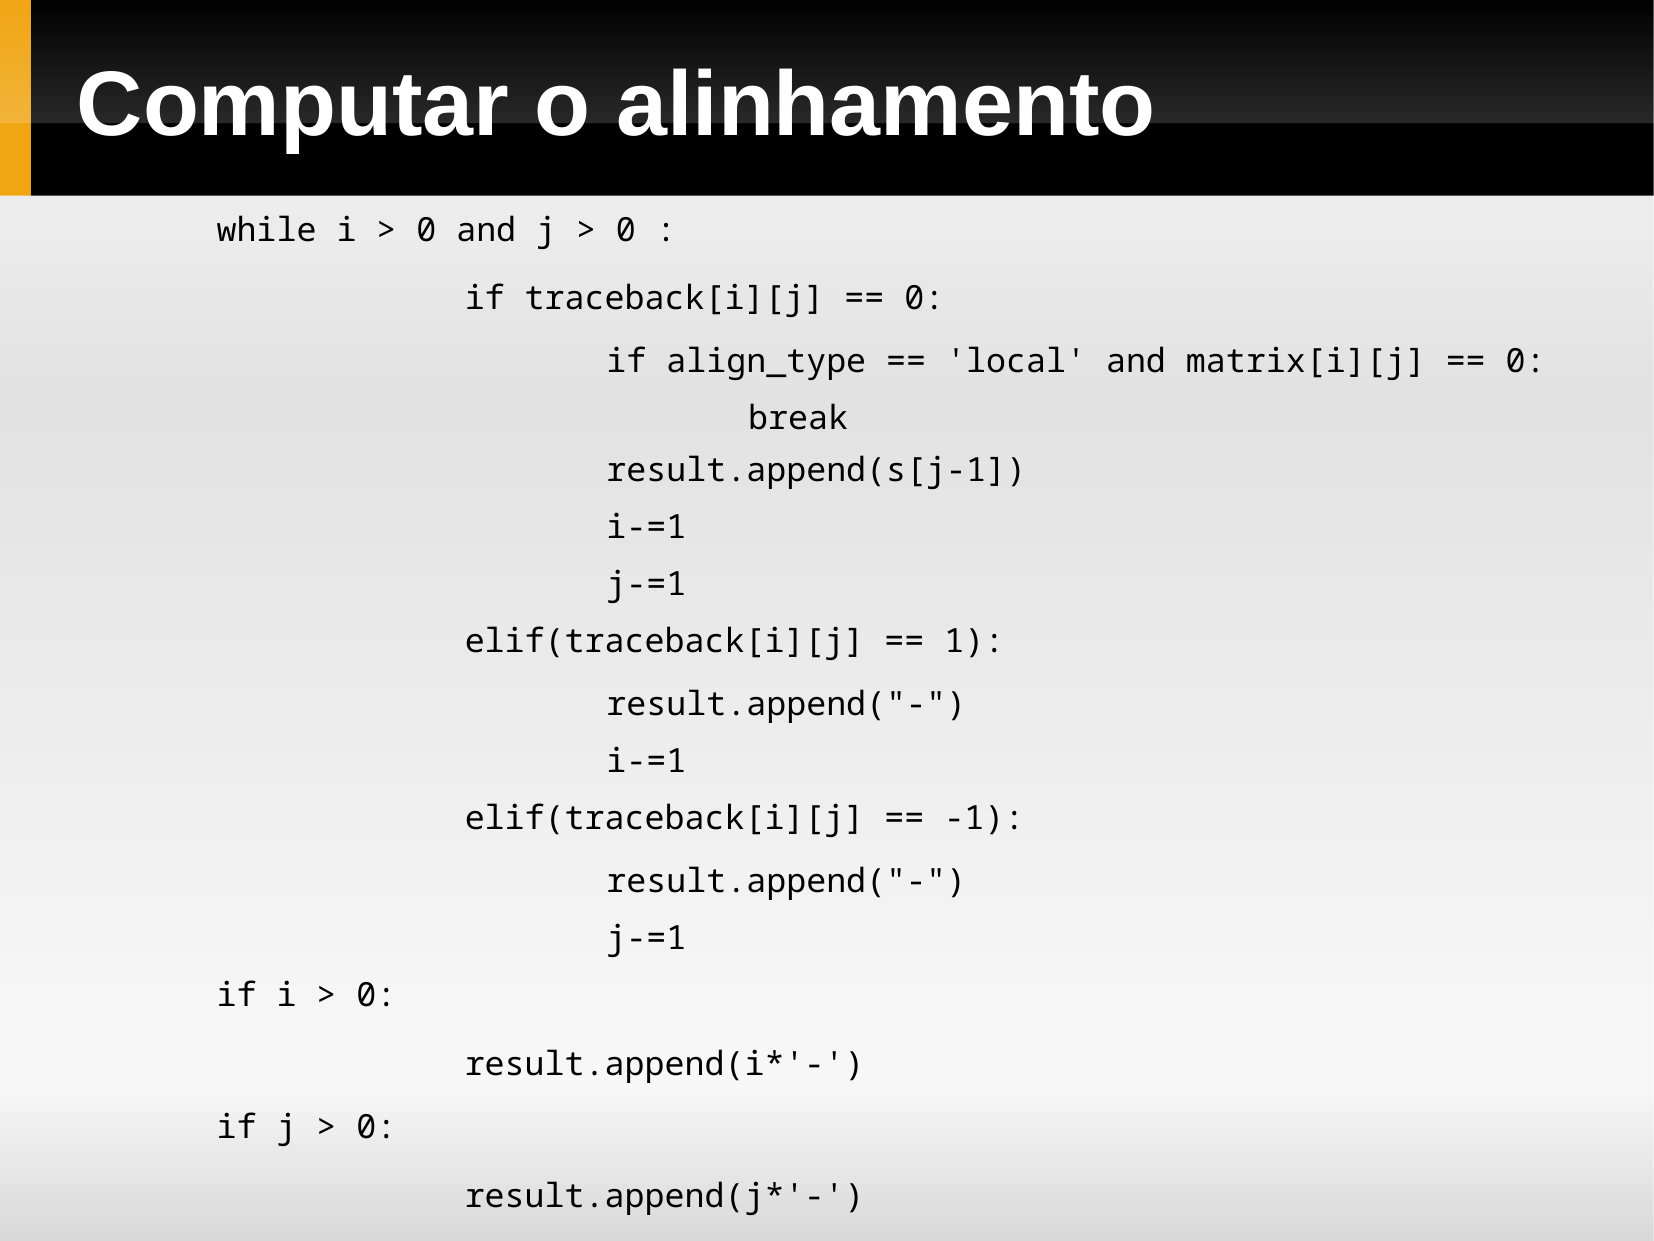

# Computar o alinhamento
while i > 0 and j > 0 :
if traceback[i][j] == 0:
if align_type == 'local' and matrix[i][j] == 0:
break
result.append(s[j-1])
i-=1
j-=1
elif(traceback[i][j] == 1):
result.append("-")
i-=1
elif(traceback[i][j] == -1):
result.append("-")
j-=1
if i > 0:
result.append(i*'-')
if j > 0:
result.append(j*'-')
result = "".join(result)
return result[::-1]